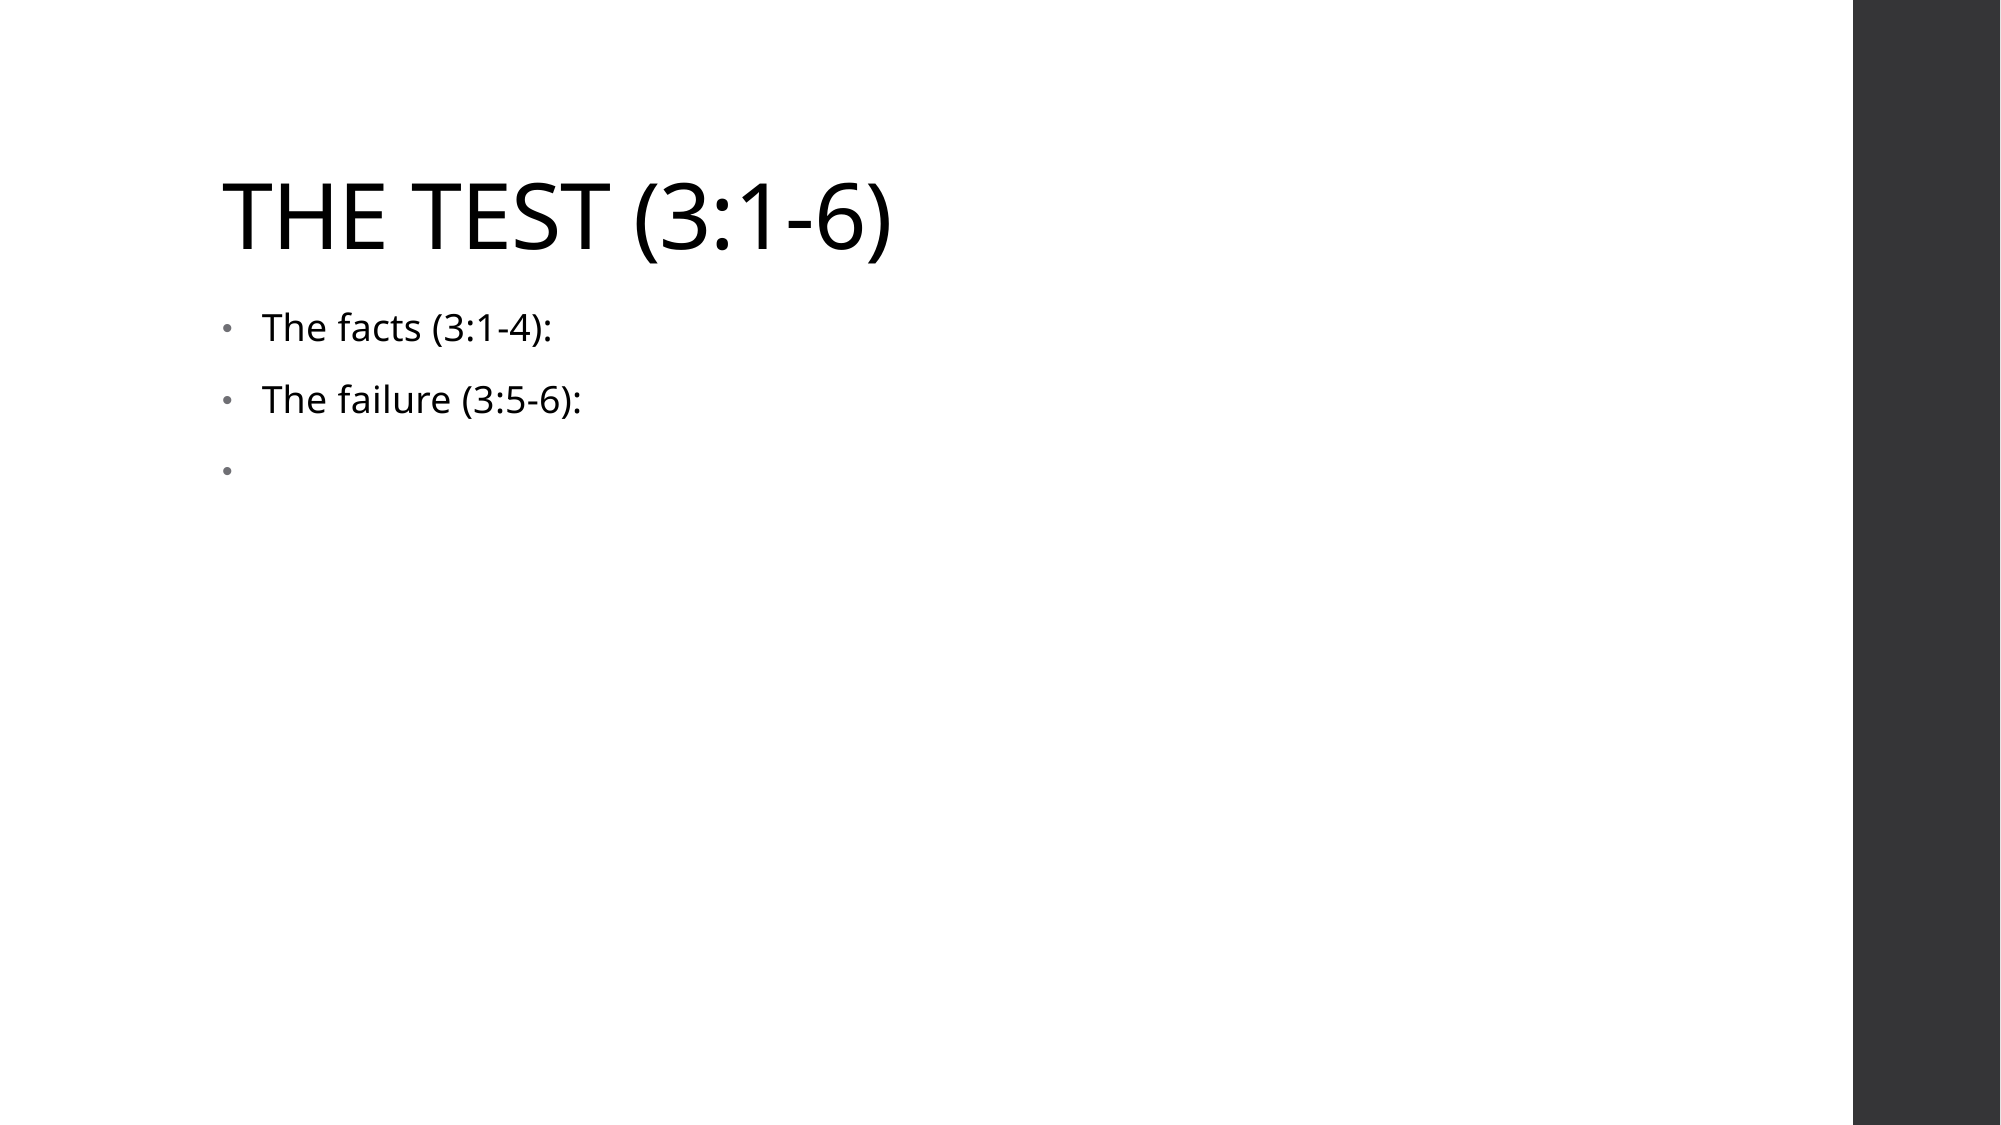

# THE TEST (3:1-6)
 The facts (3:1-4):
 The failure (3:5-6):